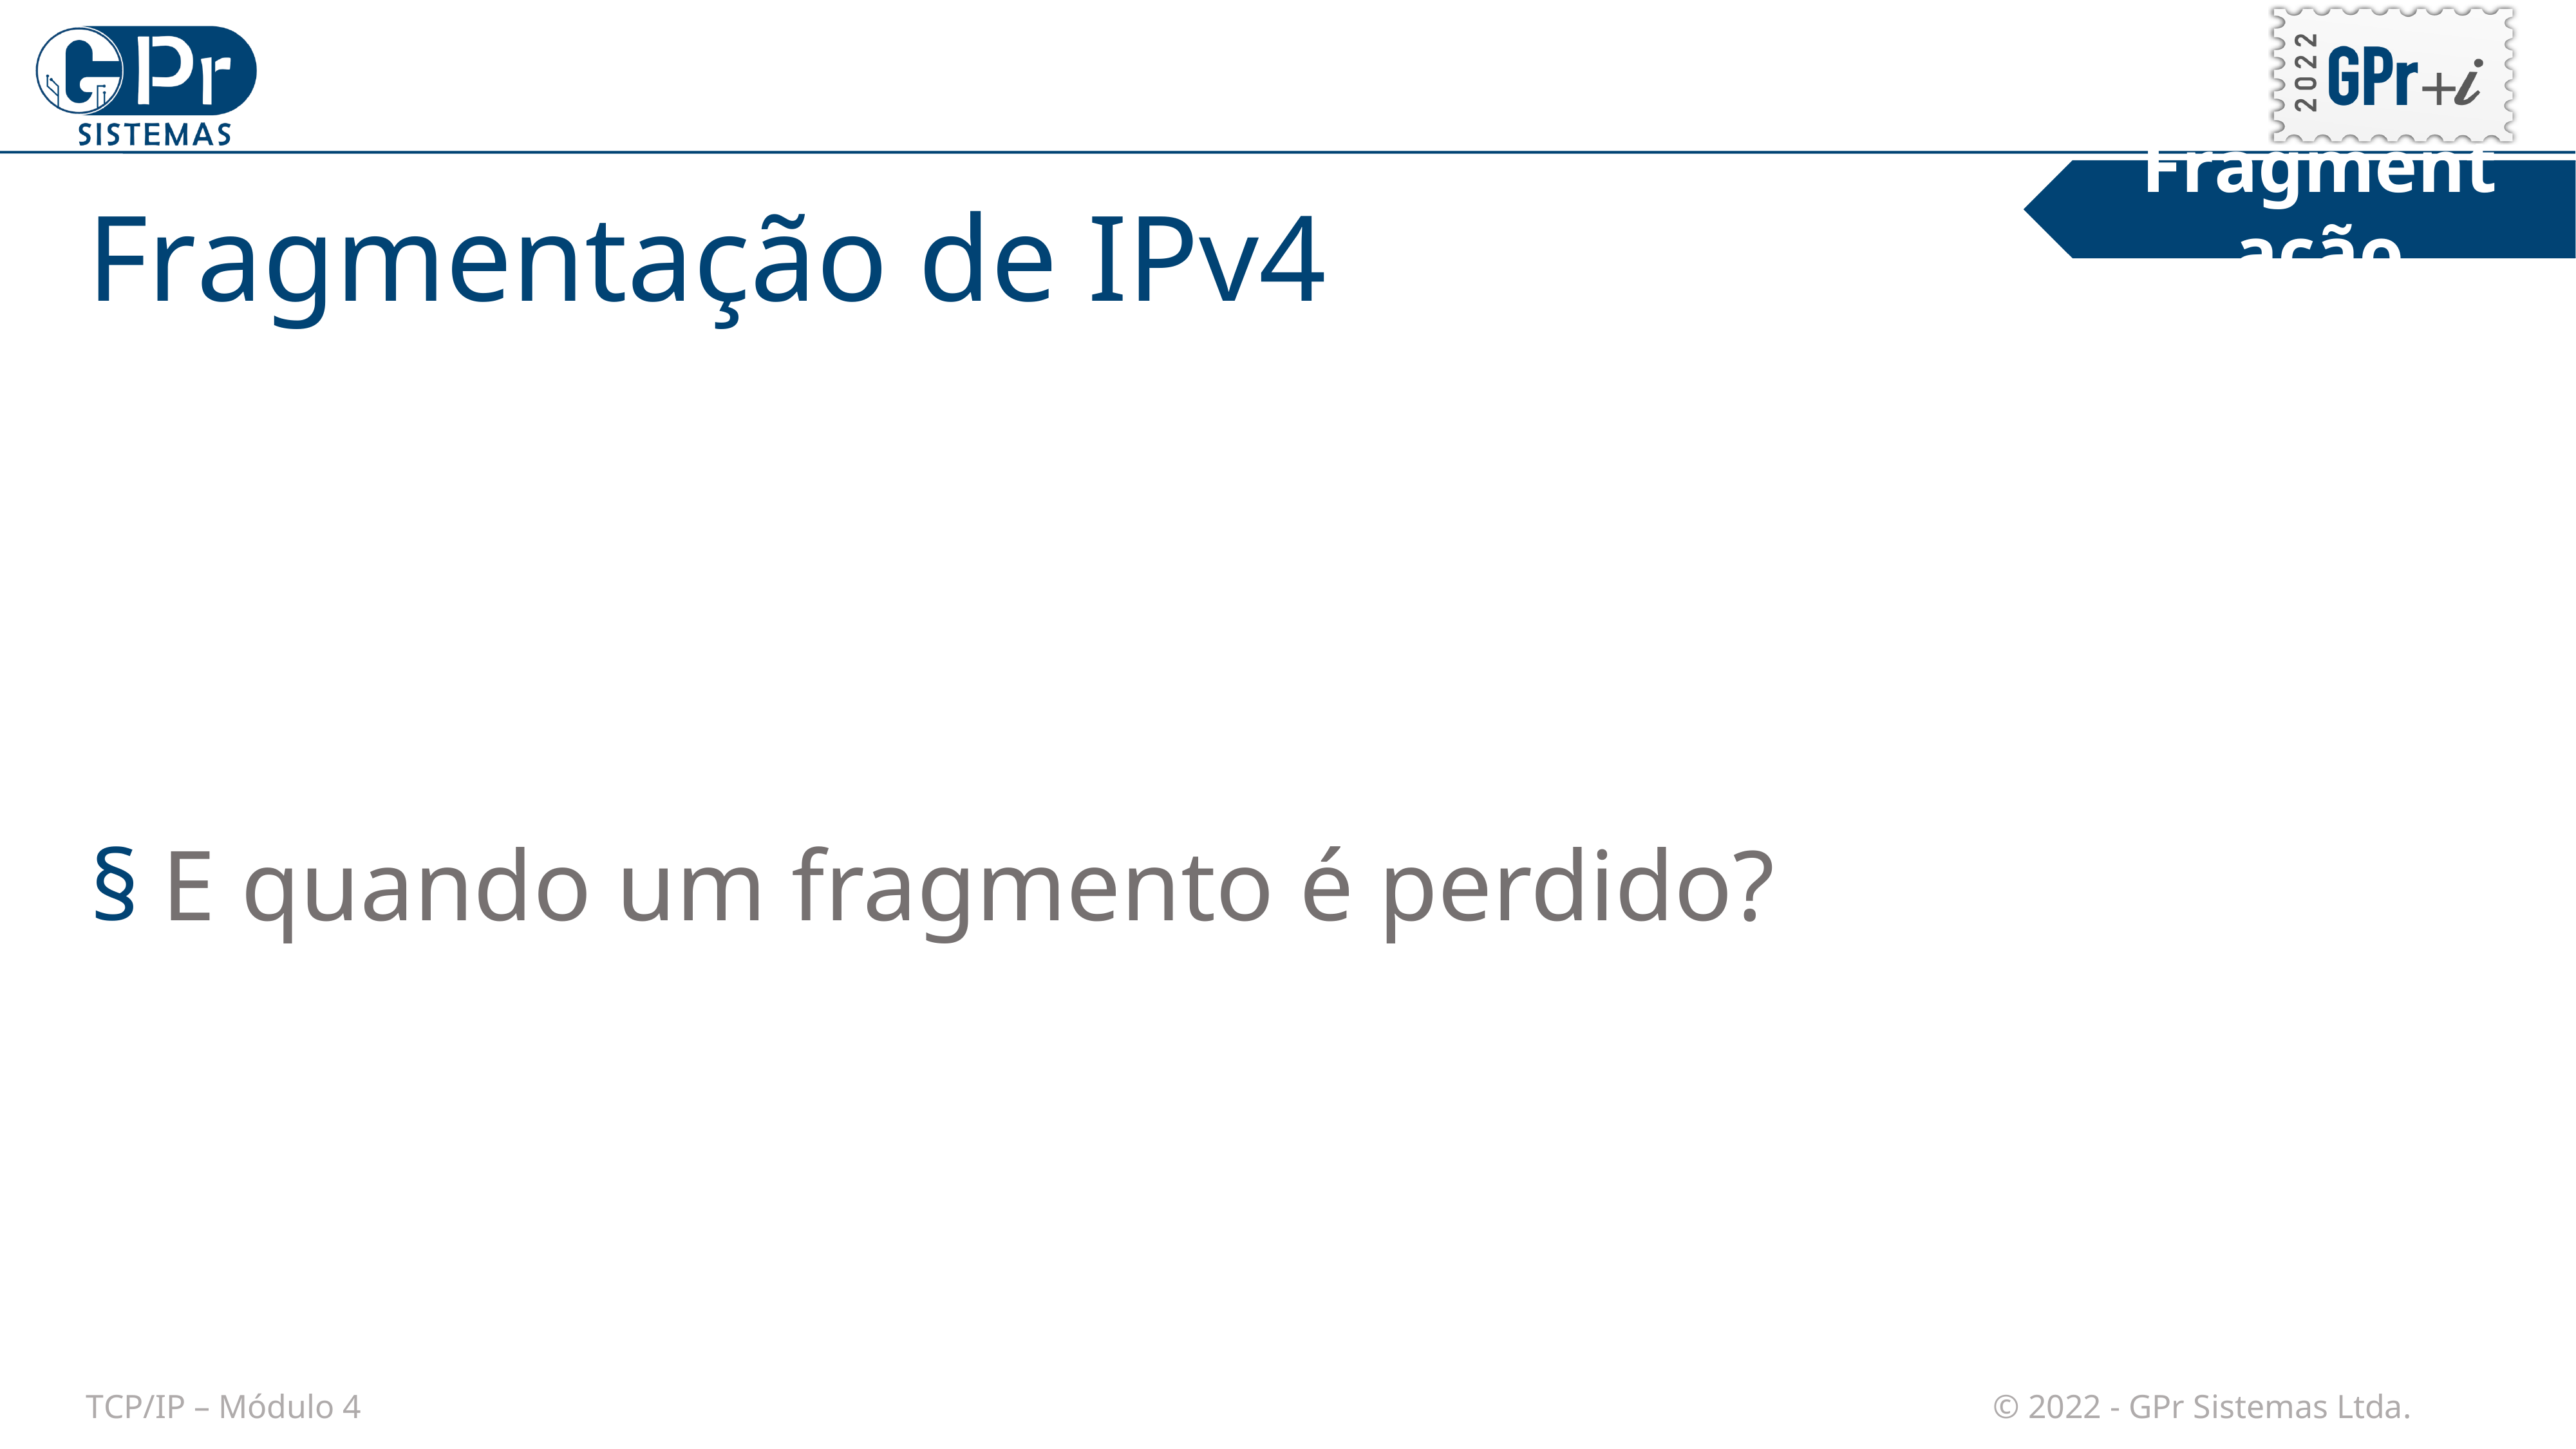

Fragmentação
Fragmentação de IPv4
# E quando um fragmento é perdido?